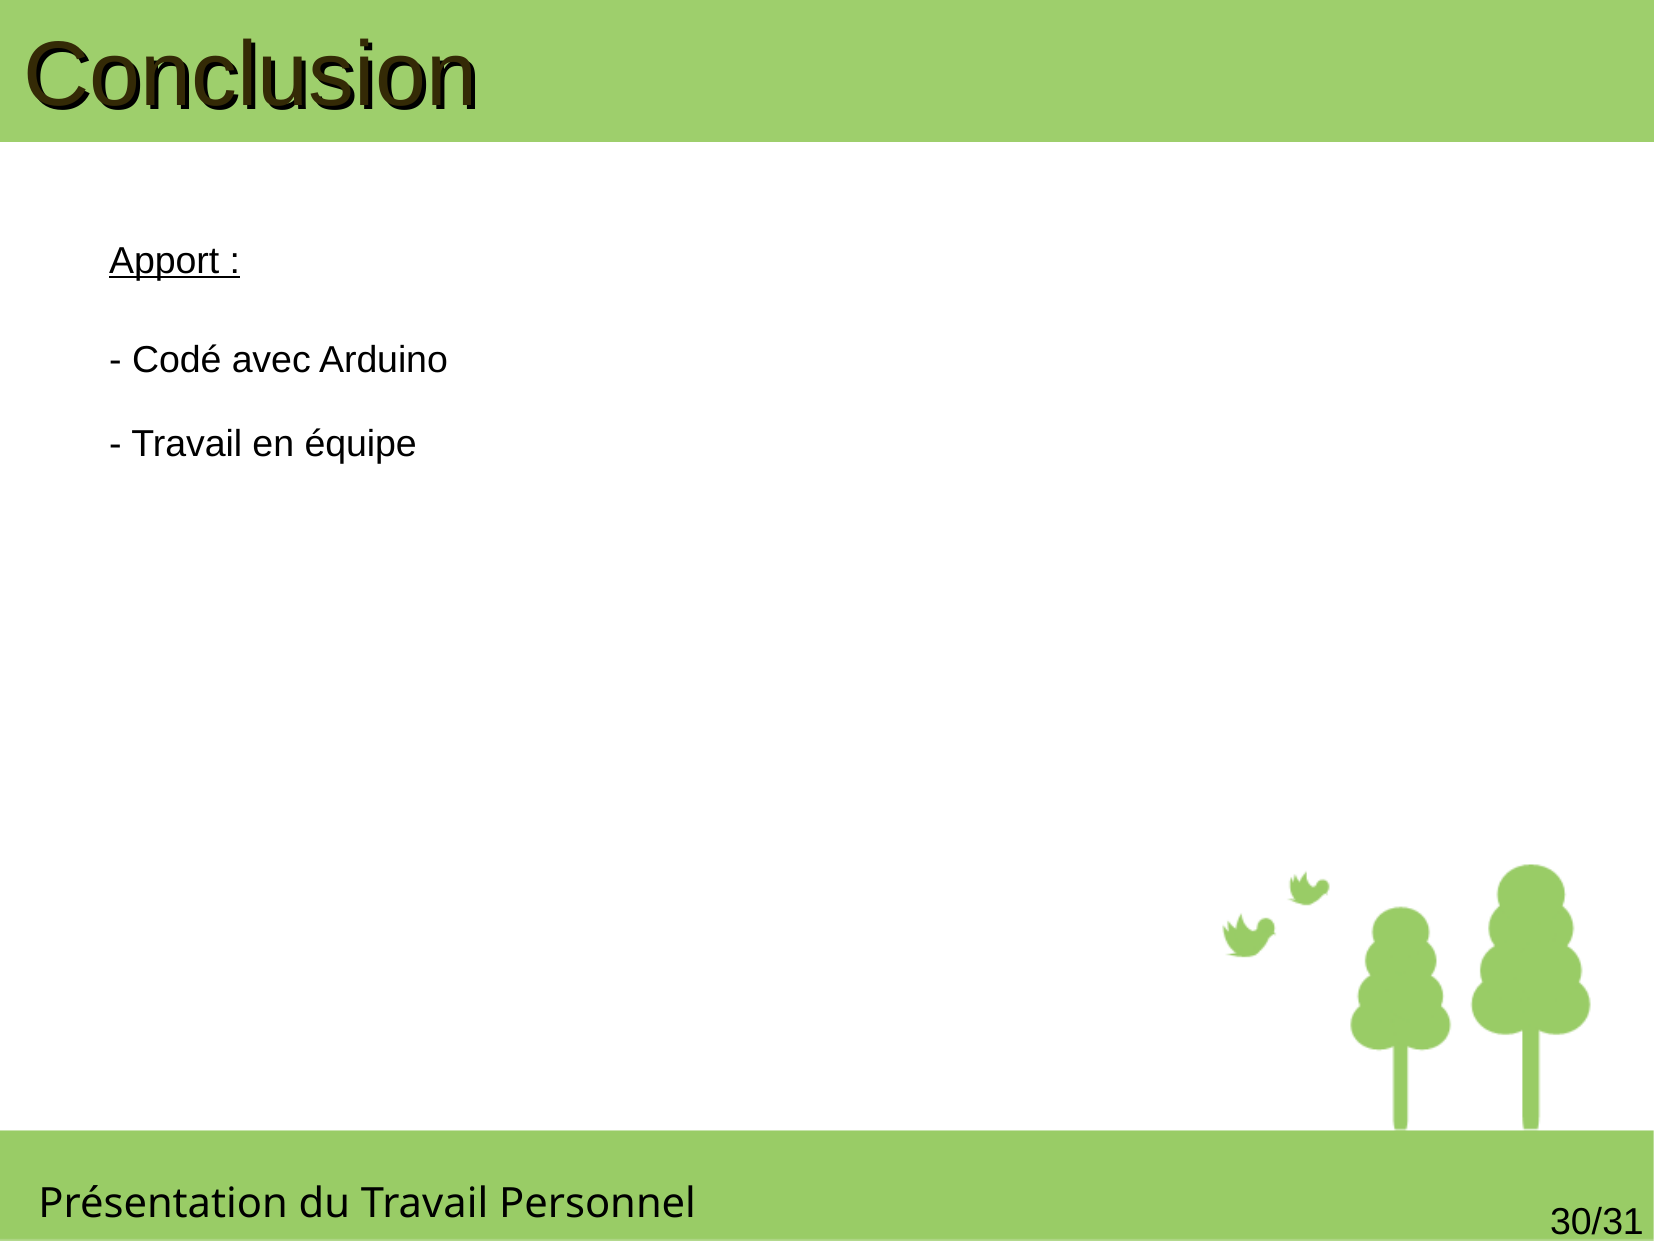

# Conclusion
Apport :
- Codé avec Arduino
- Travail en équipe
Présentation du Travail Personnel